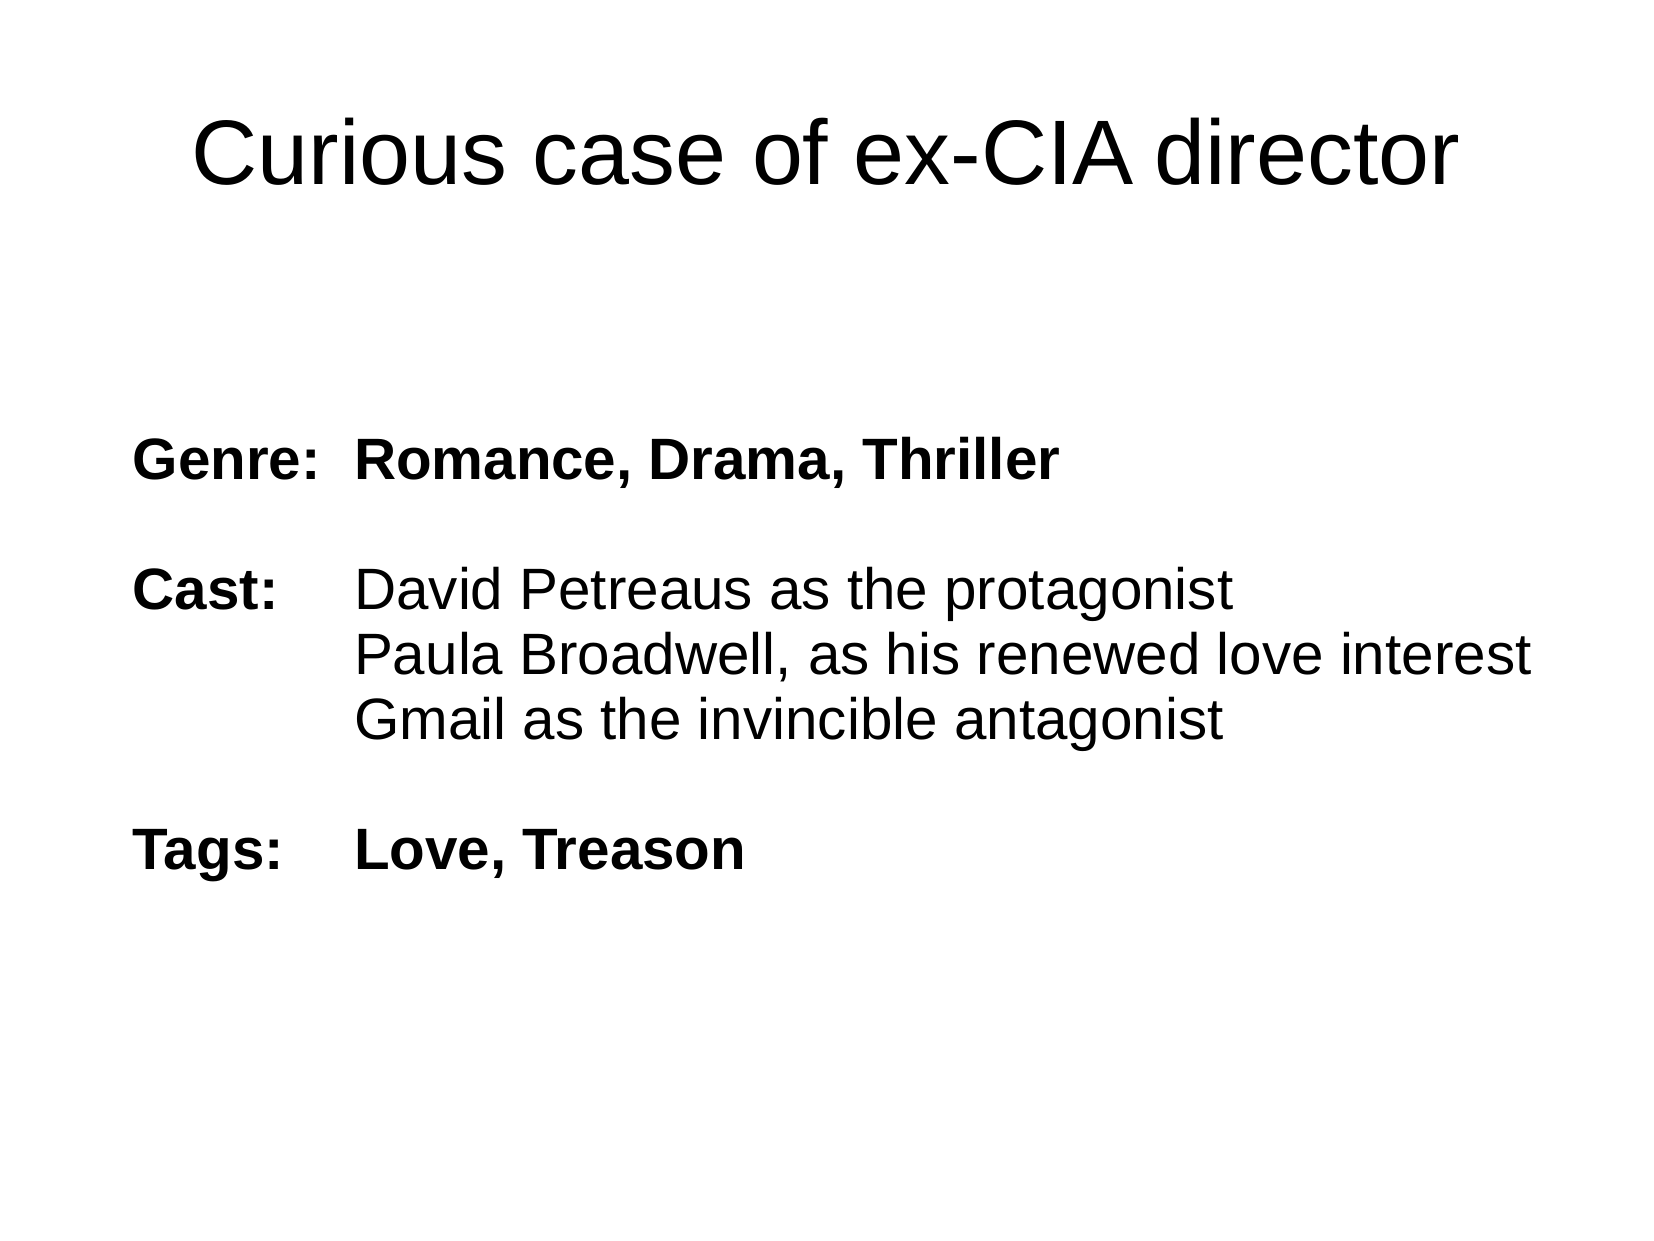

# Curious case of ex-CIA director
Genre: 	Romance, Drama, Thriller
Cast:		David Petreaus as the protagonist
			Paula Broadwell, as his renewed love interest
			Gmail as the invincible antagonist
Tags:	Love, Treason